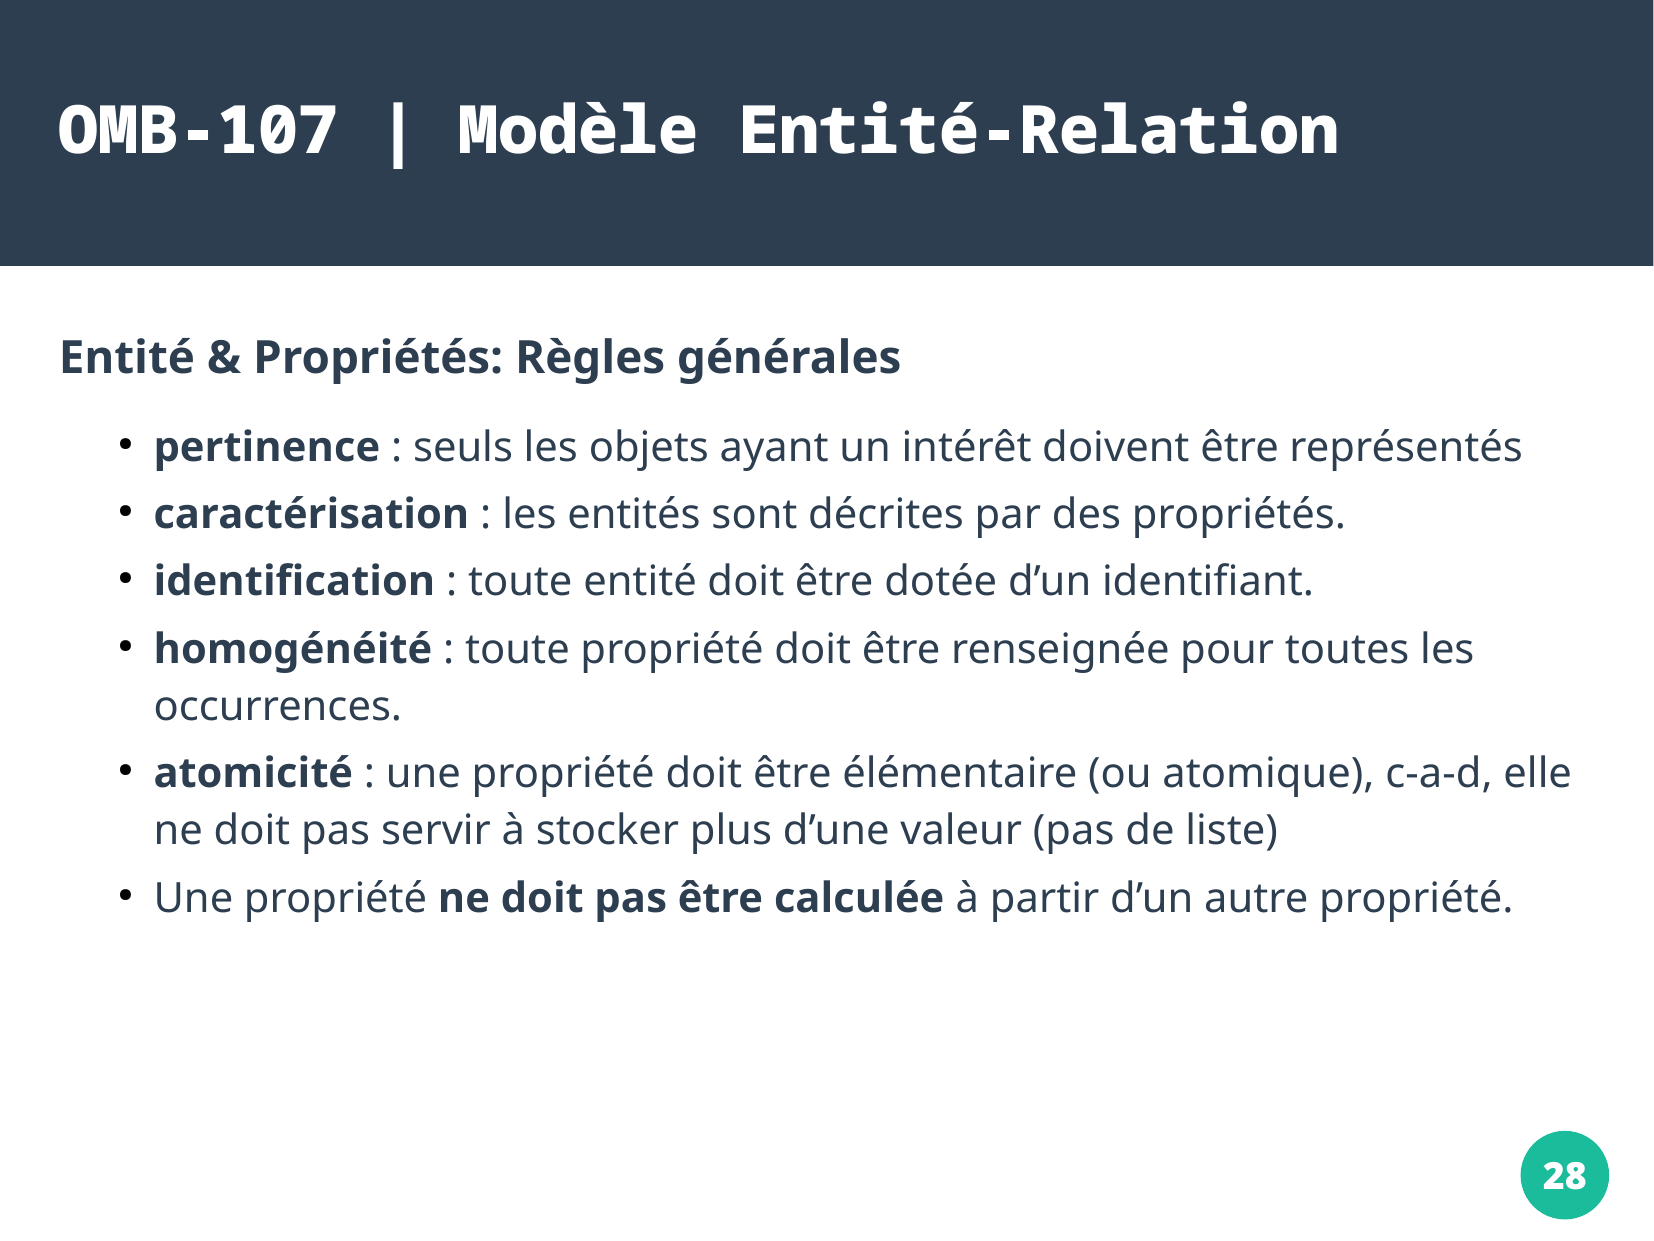

# OMB-107 | Modèle Entité-Relation
Entité & Propriétés: Règles générales
pertinence : seuls les objets ayant un intérêt doivent être représentés
caractérisation : les entités sont décrites par des propriétés.
identification : toute entité doit être dotée d’un identifiant.
homogénéité : toute propriété doit être renseignée pour toutes les occurrences.
atomicité : une propriété doit être élémentaire (ou atomique), c-a-d, elle ne doit pas servir à stocker plus d’une valeur (pas de liste)
Une propriété ne doit pas être calculée à partir d’un autre propriété.
28